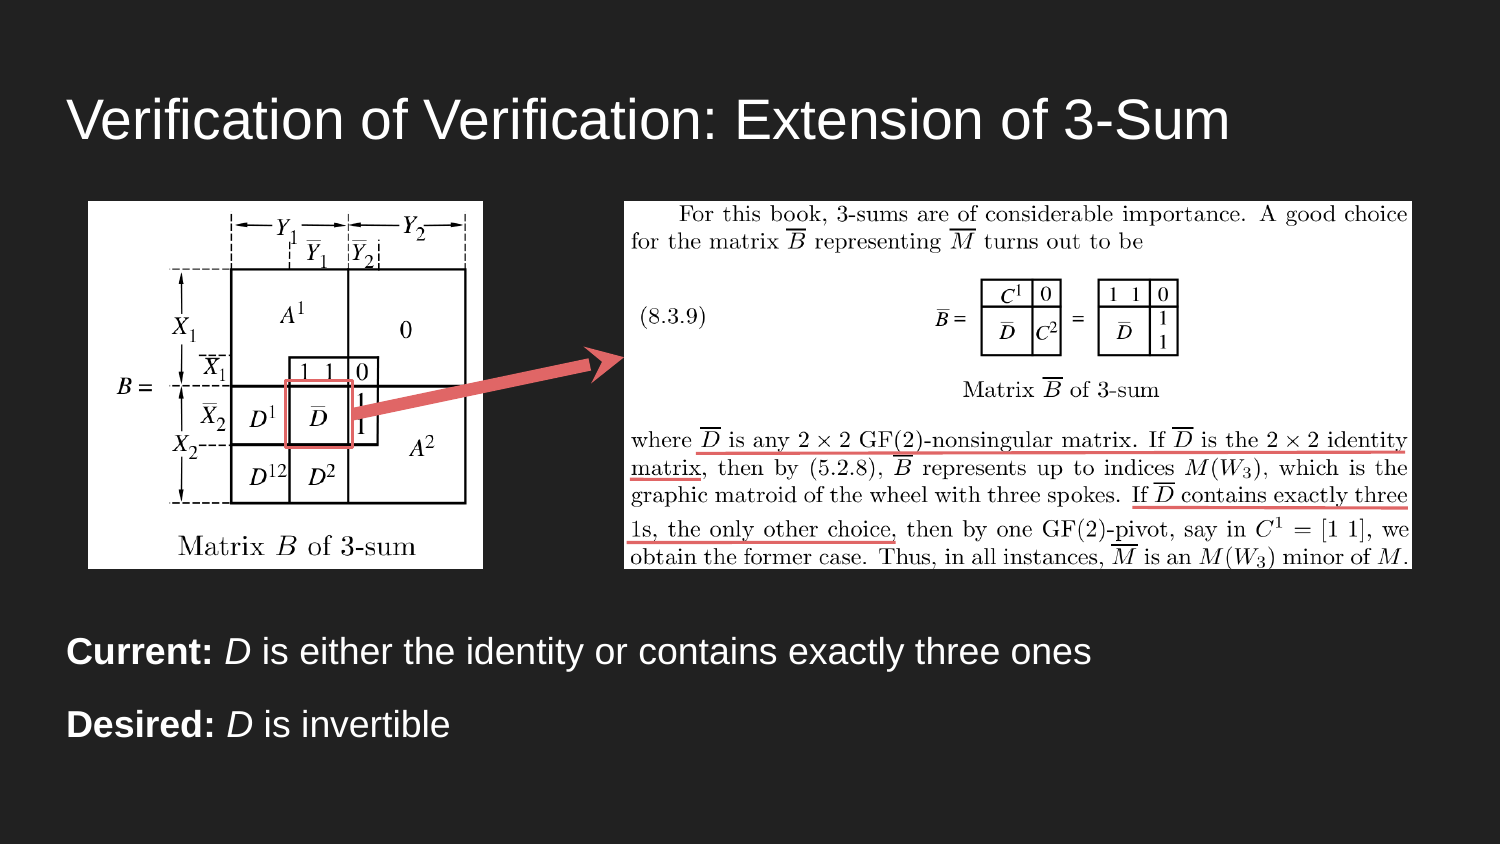

# Verification of Verification: Extension of 3-Sum
Current: D is either the identity or contains exactly three ones
Desired: D is invertible